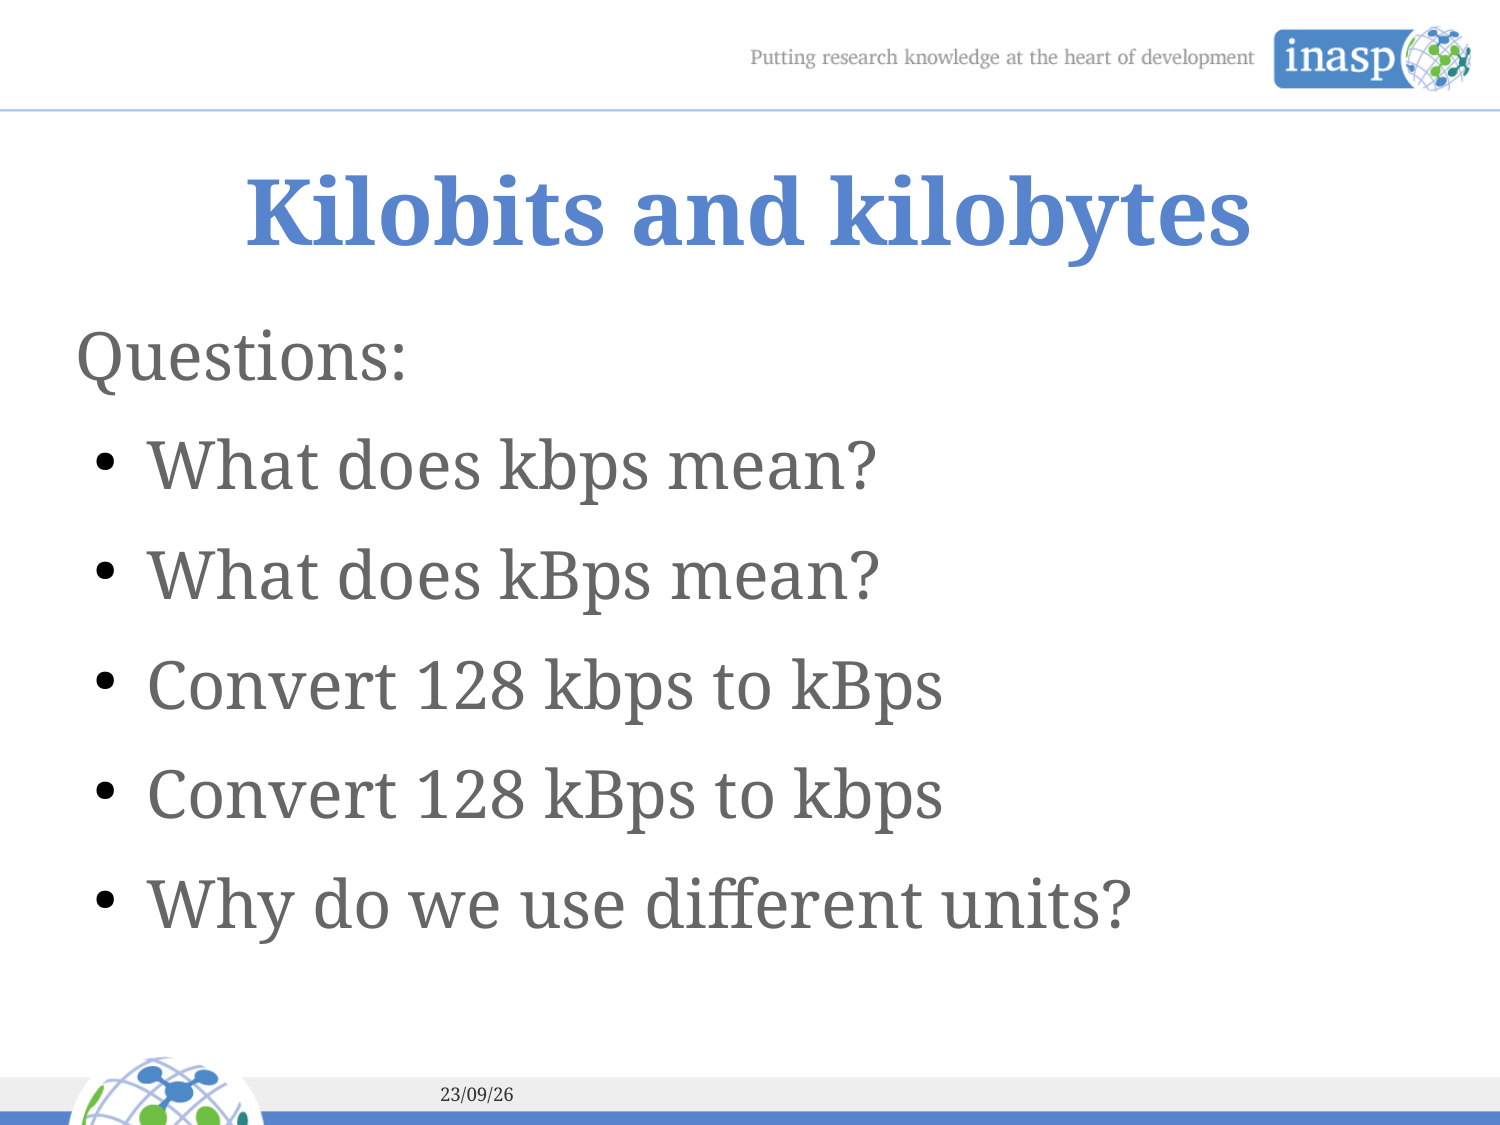

# Kilobits and kilobytes
Questions:
What does kbps mean?
What does kBps mean?
Convert 128 kbps to kBps
Convert 128 kBps to kbps
Why do we use different units?